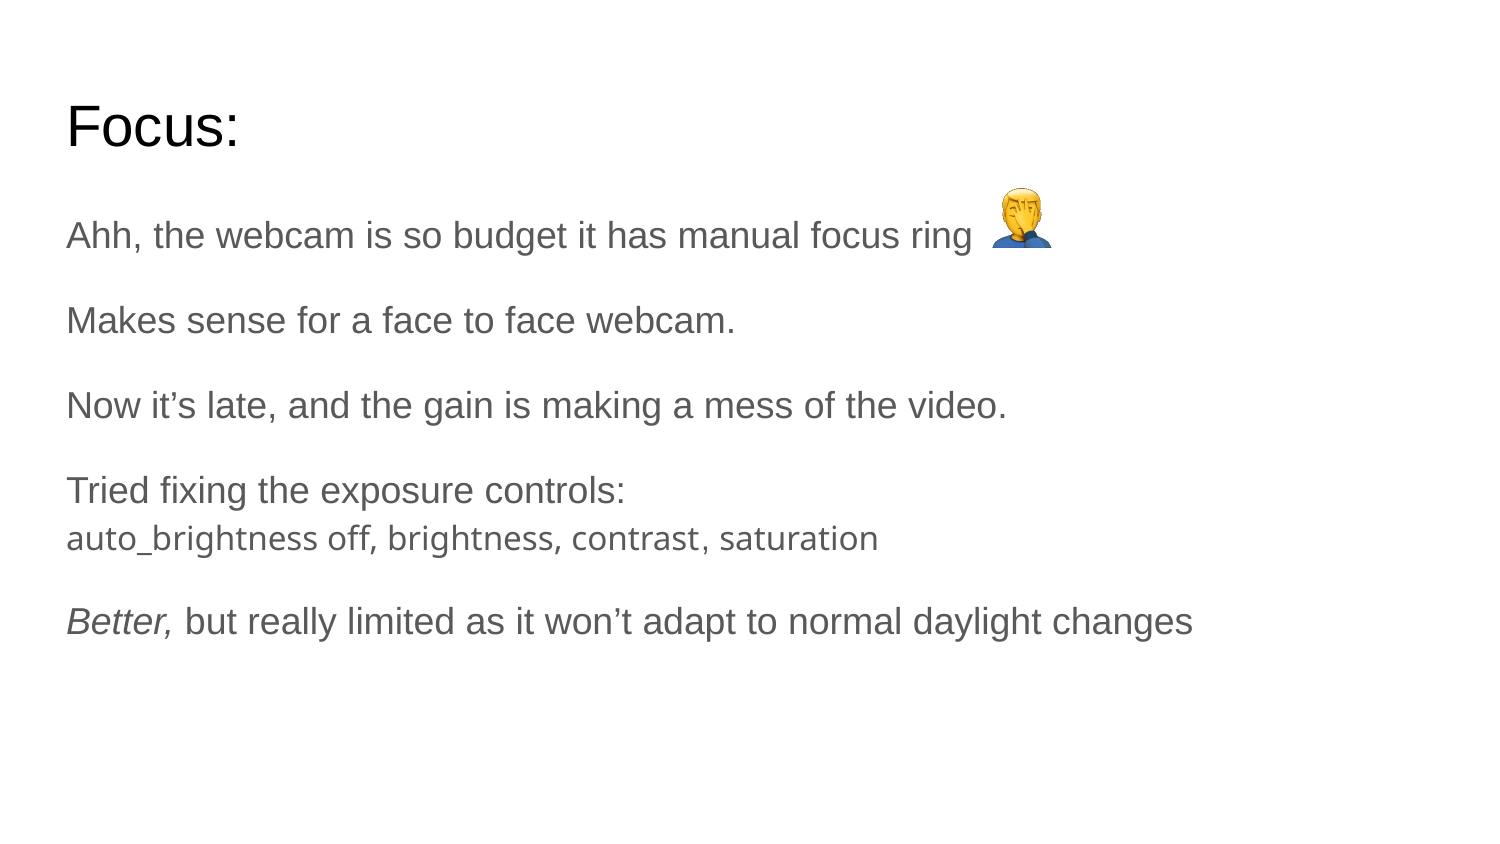

# Focus:
Ahh, the webcam is so budget it has manual focus ring
Makes sense for a face to face webcam.
Now it’s late, and the gain is making a mess of the video.
Tried fixing the exposure controls:
auto_brightness off, brightness, contrast, saturation
Better, but really limited as it won’t adapt to normal daylight changes